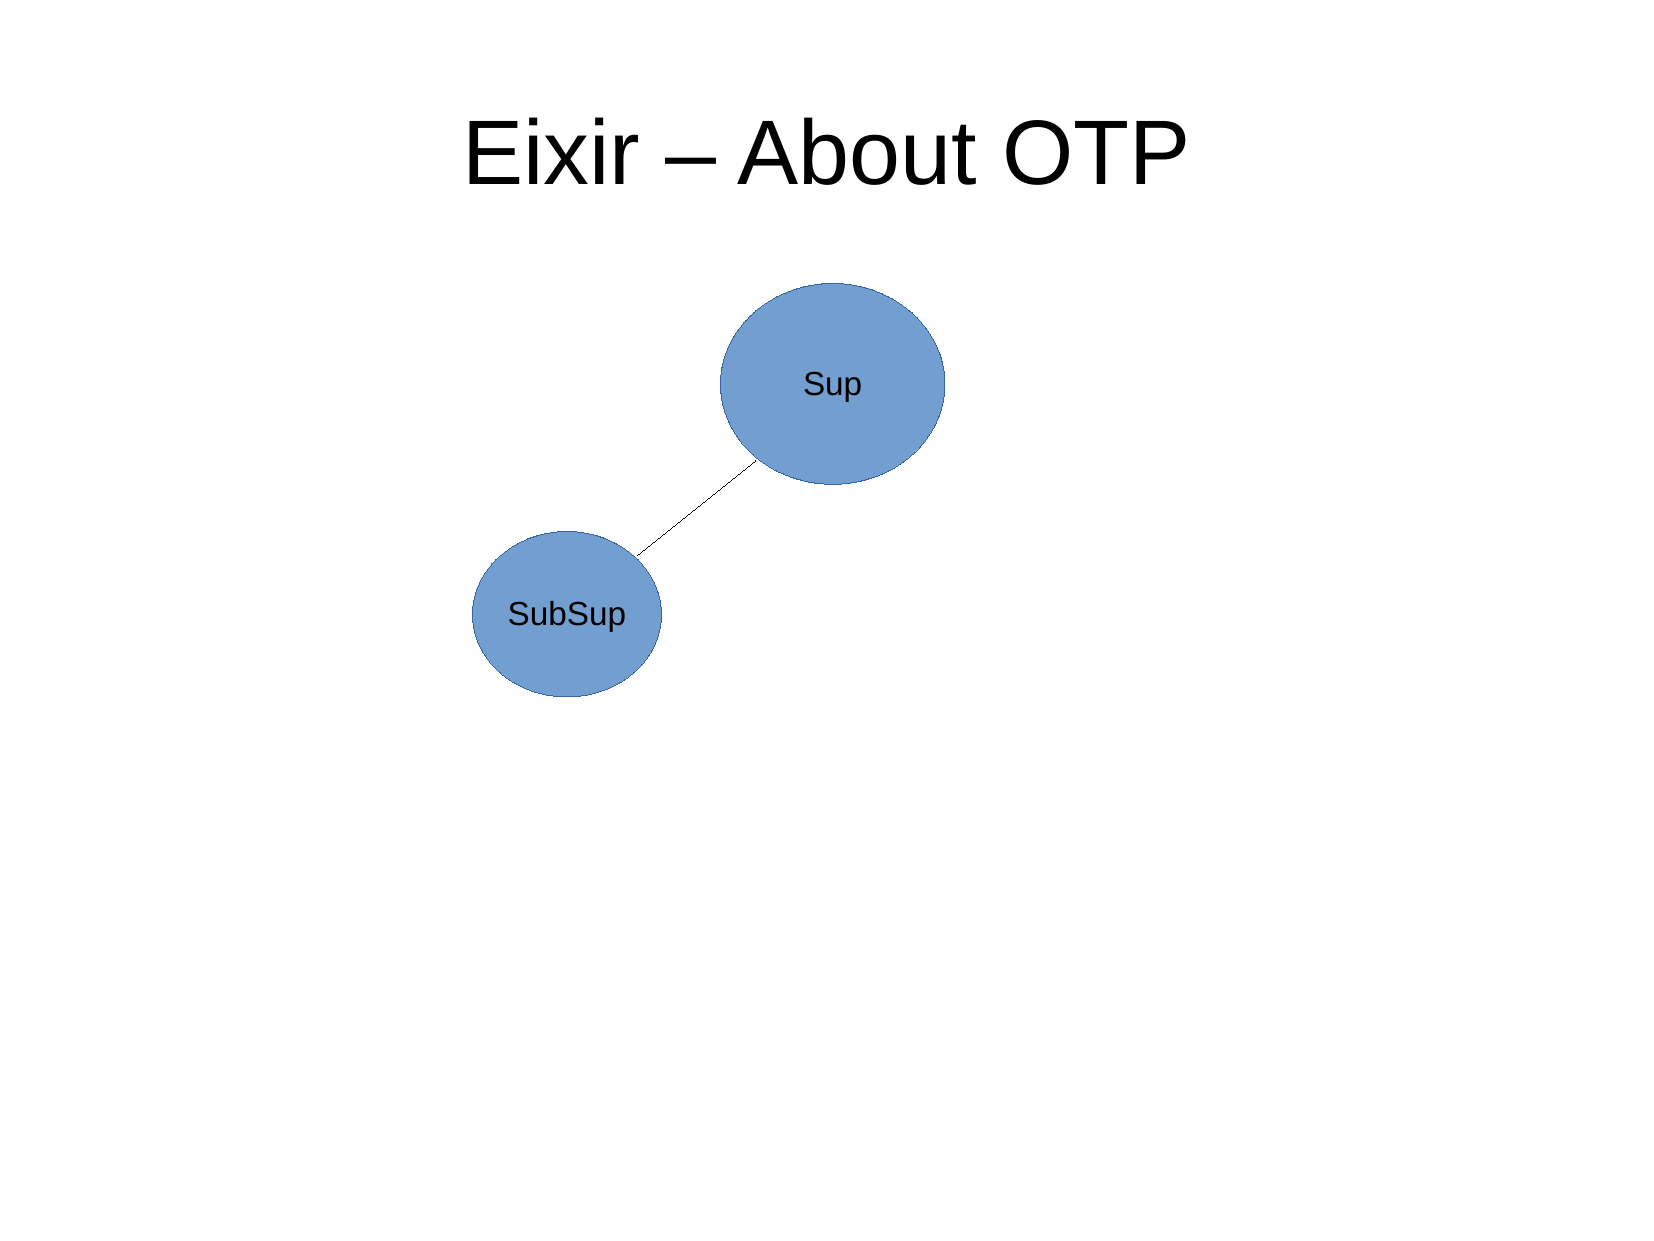

# Eixir – About OTP
Sup
SubSup